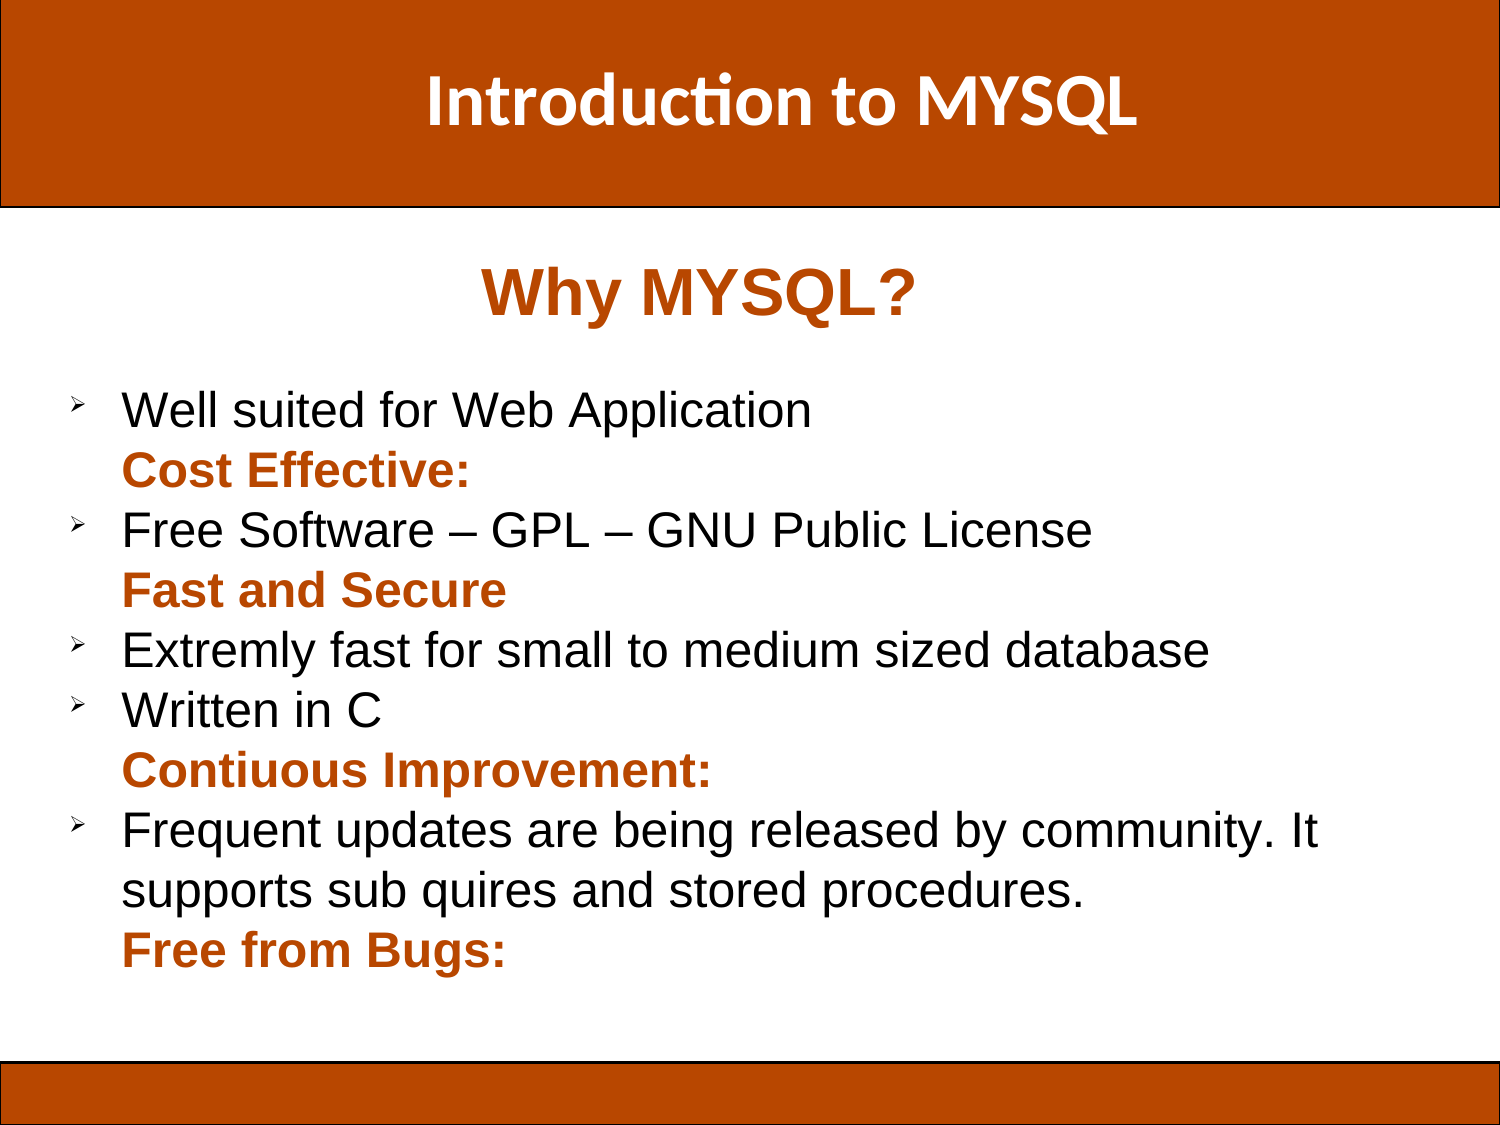

Introduction to MYSQL
#
Why MYSQL?
Well suited for Web Application
Cost Effective:
Free Software – GPL – GNU Public License
Fast and Secure
Extremly fast for small to medium sized database
Written in C
Contiuous Improvement:
Frequent updates are being released by community. It supports sub quires and stored procedures.
Free from Bugs: